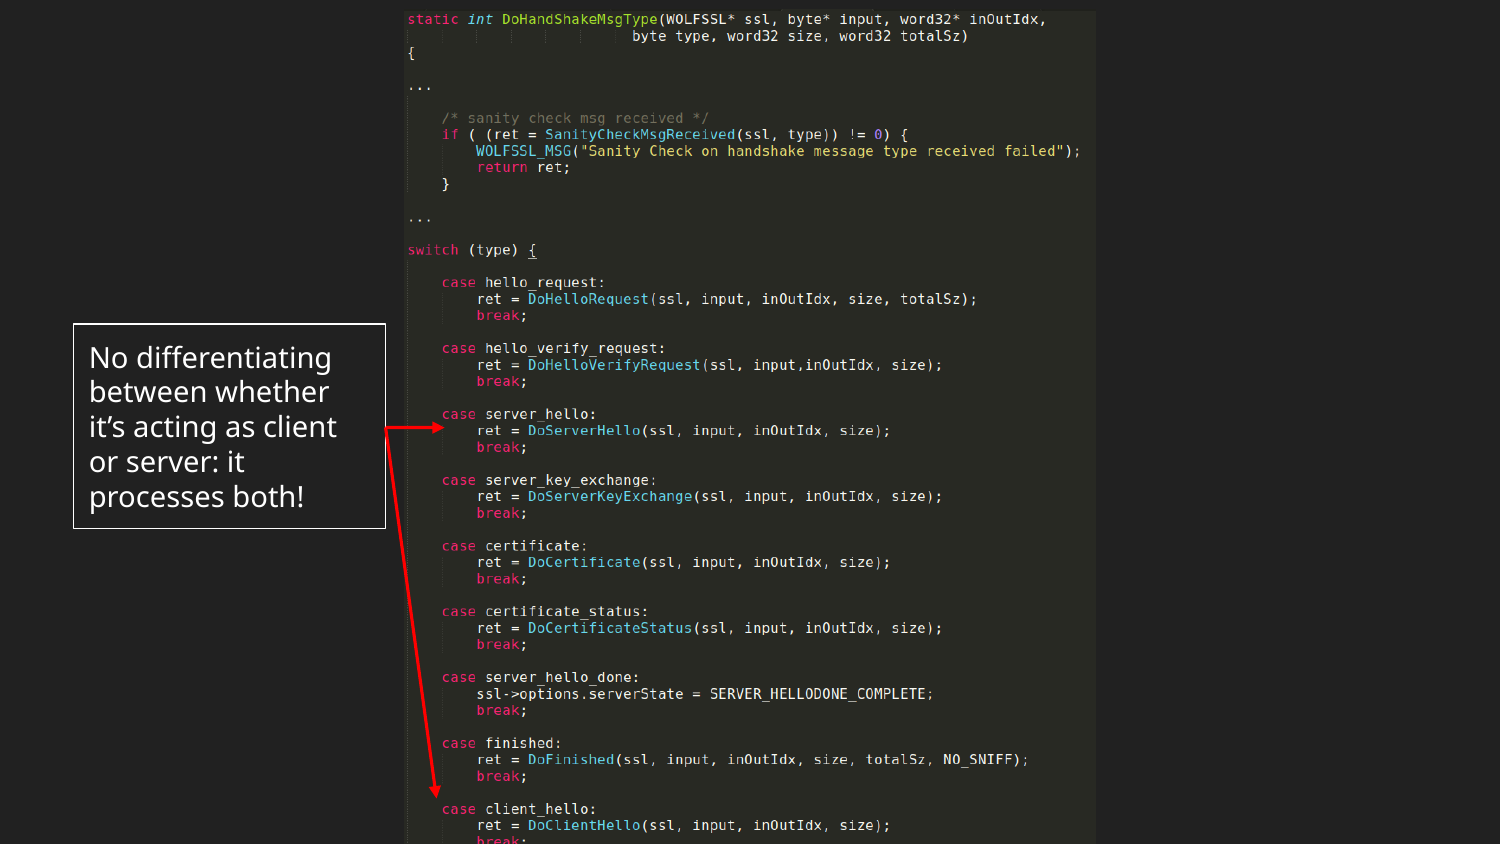

#
No differentiating between whether it’s acting as client or server: it processes both!